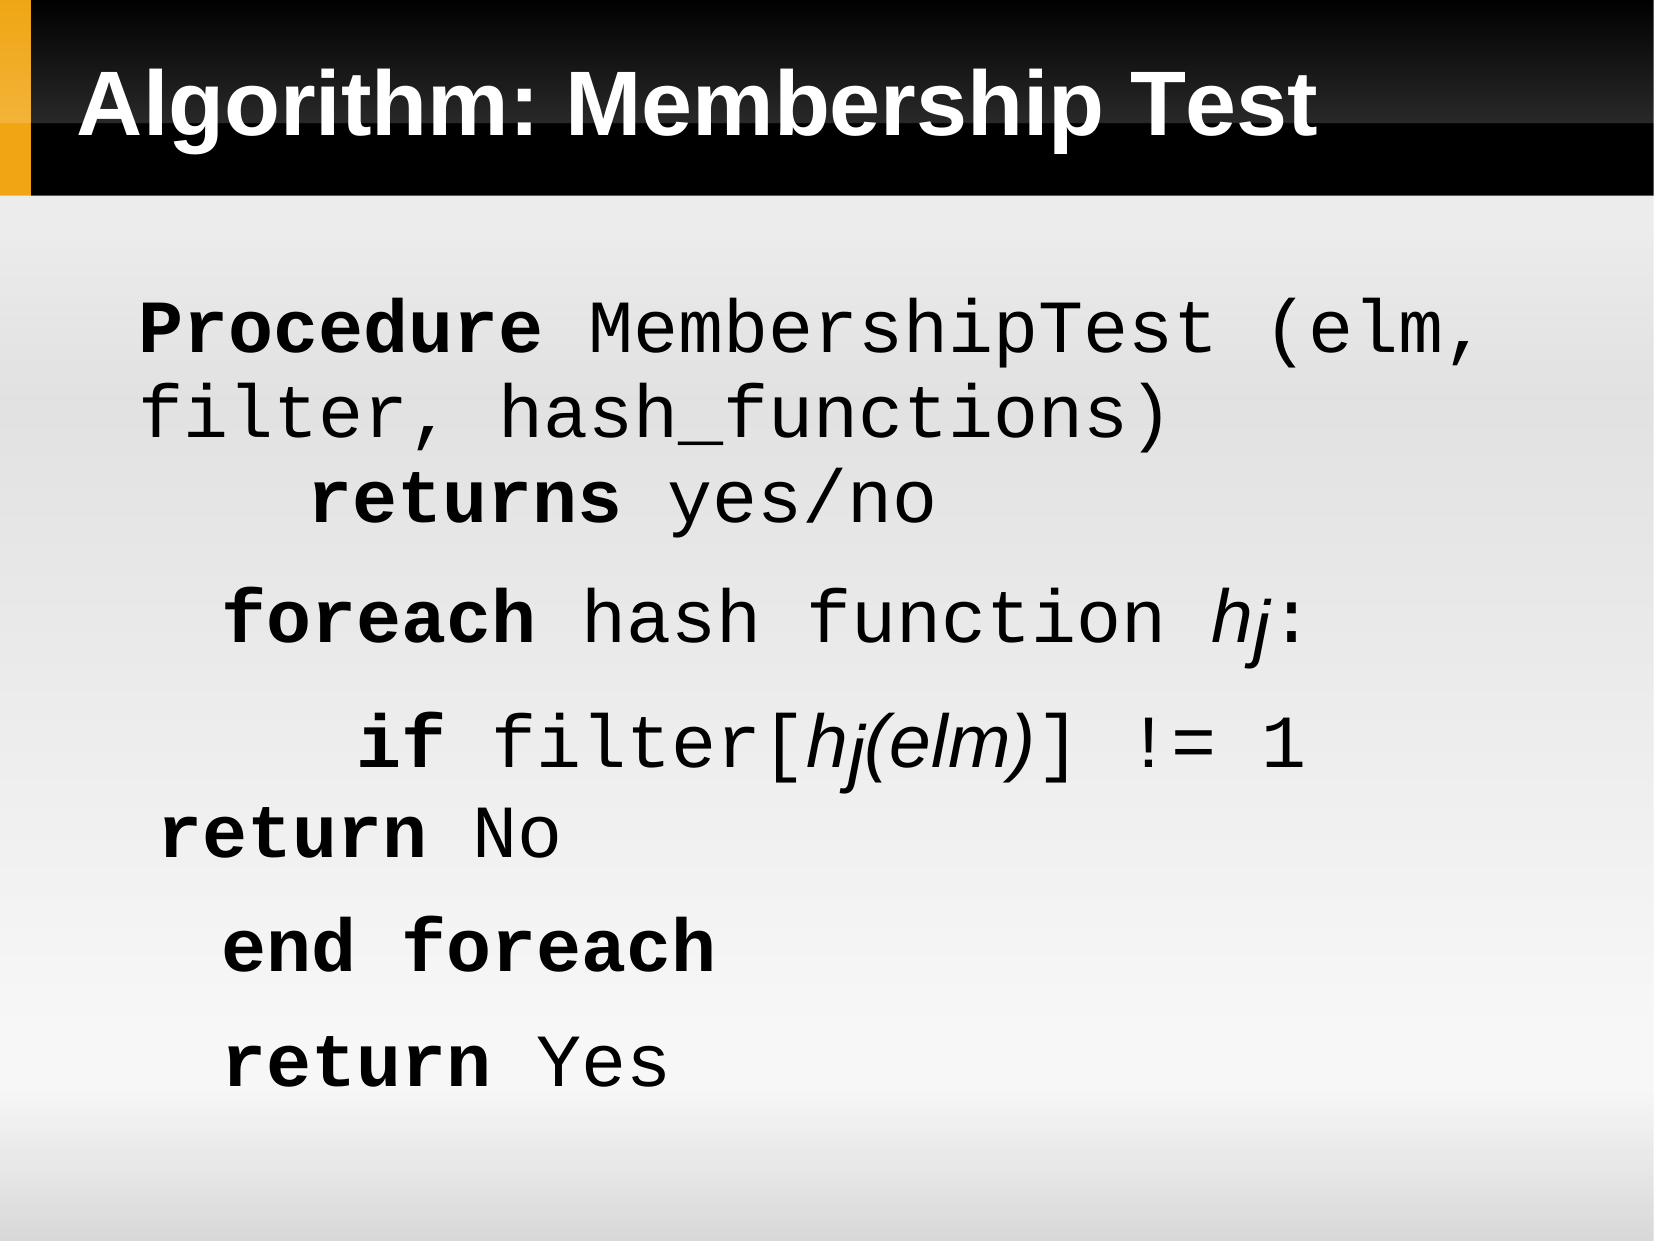

# Algorithm: Membership Test
Procedure MembershipTest (elm, filter, hash_functions)
returns yes/no
 foreach hash function hj:
 if filter[hj(elm)] != 1 return No
 end foreach
 return Yes